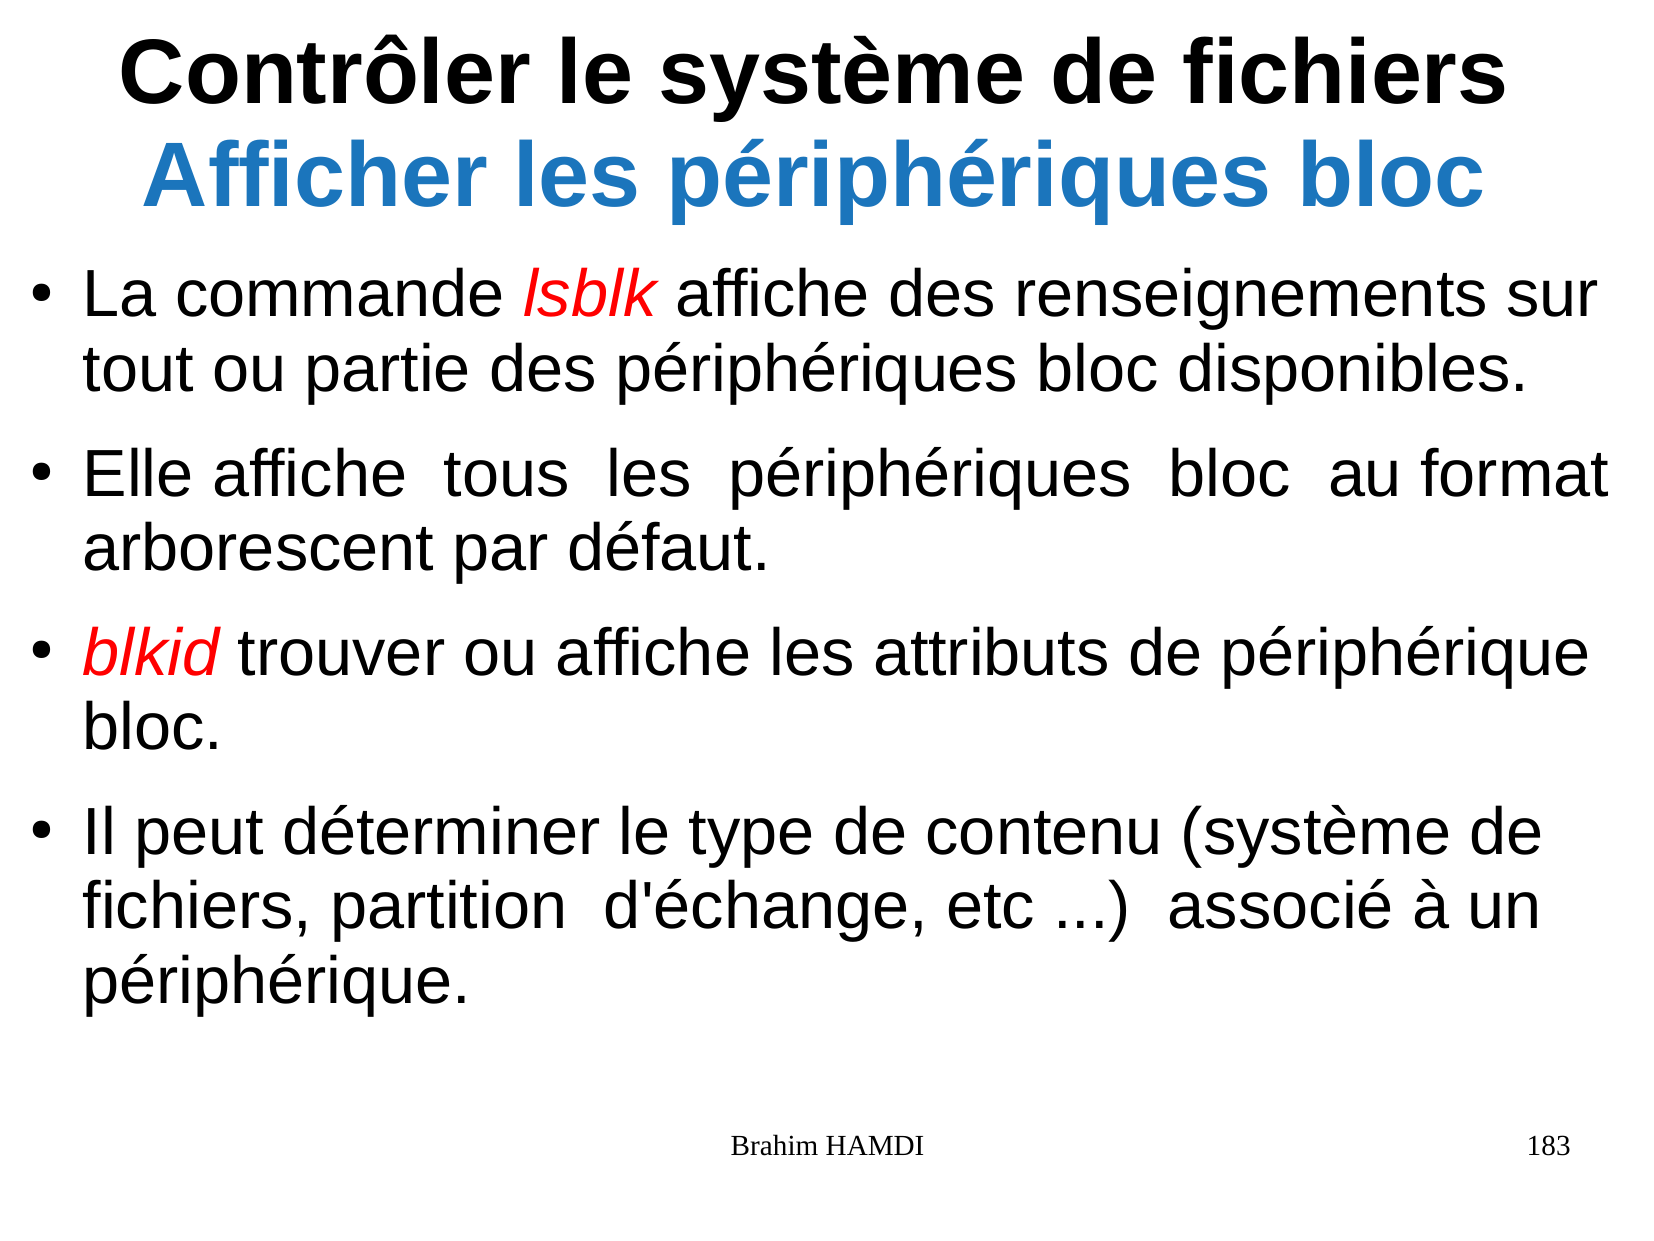

# Contrôler le système de fichiers Afficher les périphériques bloc
La commande lsblk affiche des renseignements sur tout ou partie des périphériques bloc disponibles.
Elle affiche tous les périphériques bloc au format arborescent par défaut.
blkid trouver ou affiche les attributs de périphérique bloc.
Il peut déterminer le type de contenu (système de fichiers, partition d'échange, etc ...) associé à un périphérique.
Brahim HAMDI
183